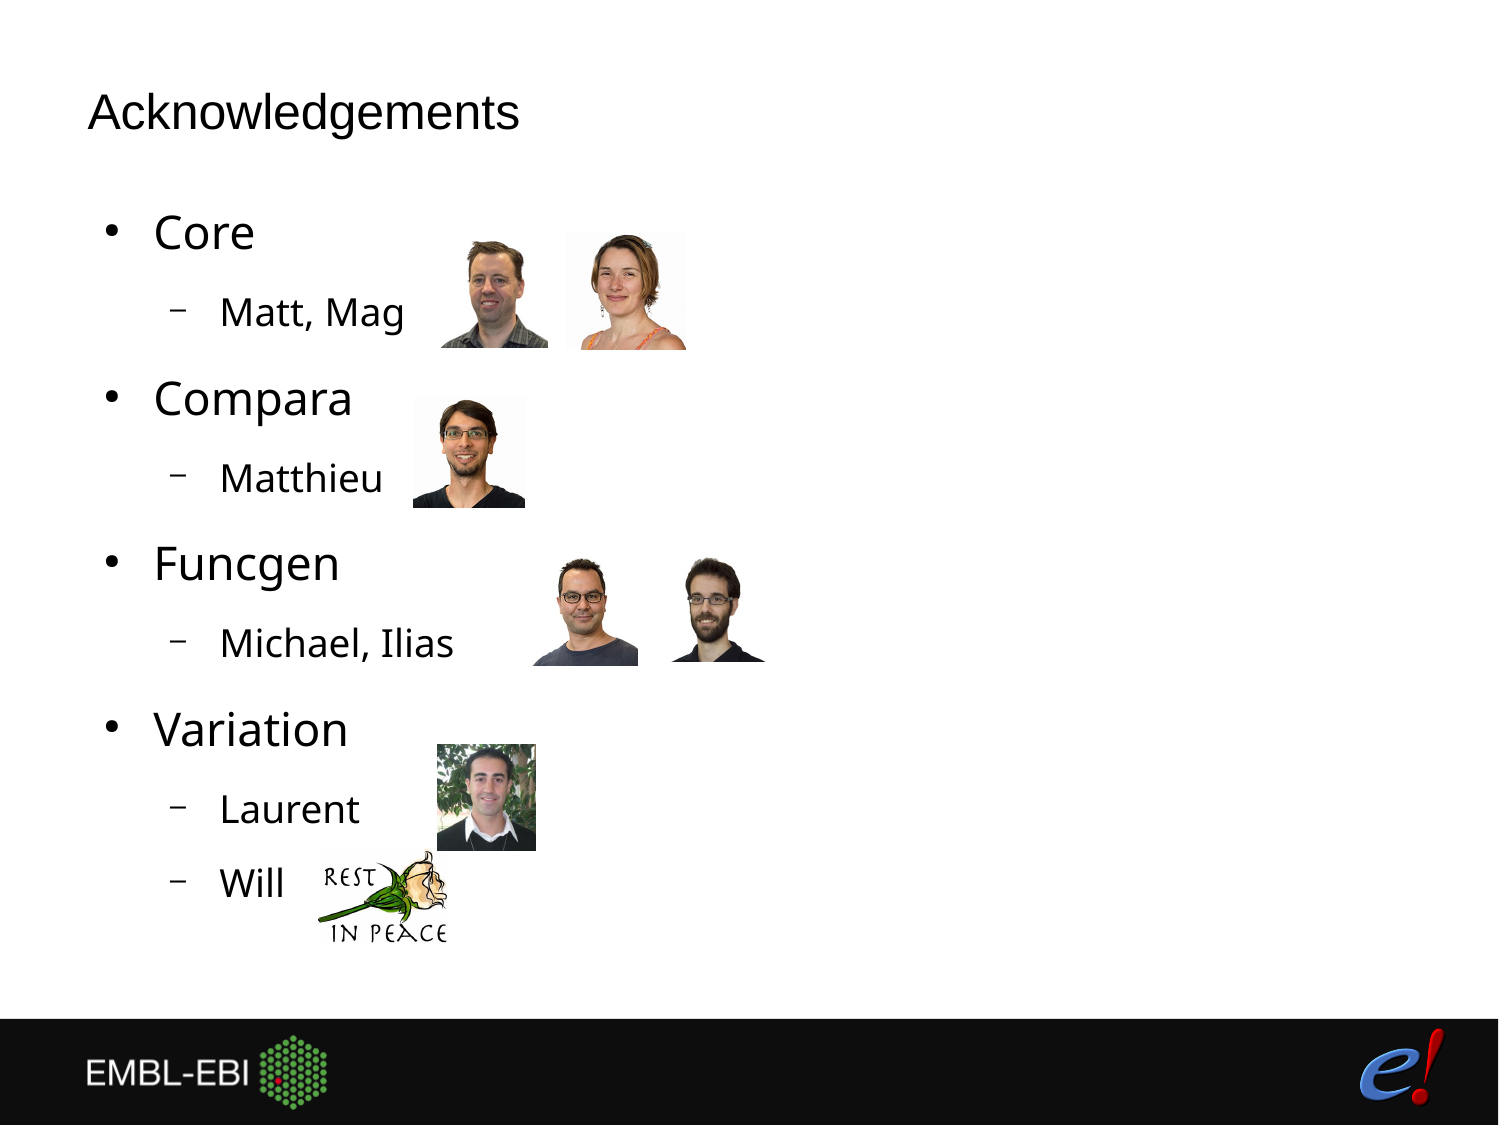

# Acknowledgements
Core
Matt, Mag
Compara
Matthieu
Funcgen
Michael, Ilias
Variation
Laurent
Will